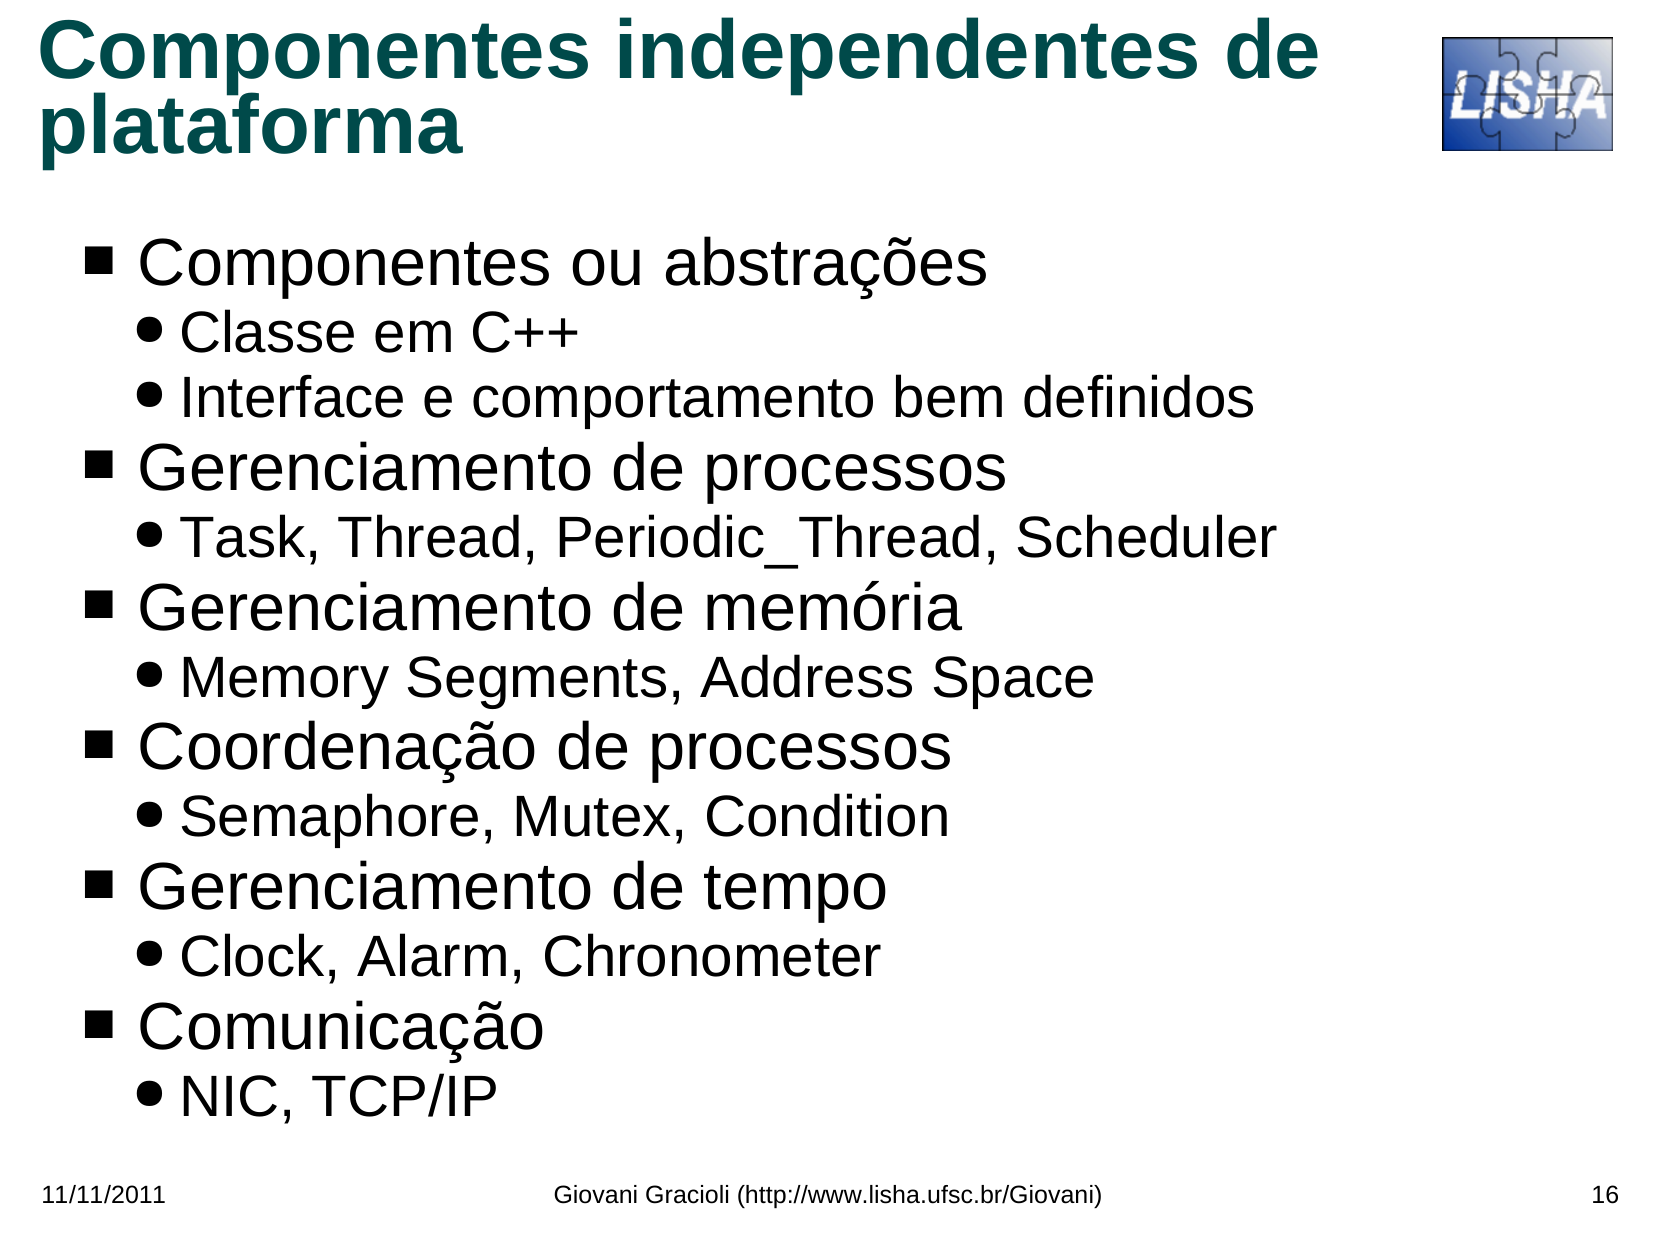

# Componentes independentes de plataforma
Componentes ou abstrações
Classe em C++
Interface e comportamento bem definidos
Gerenciamento de processos
Task, Thread, Periodic_Thread, Scheduler
Gerenciamento de memória
Memory Segments, Address Space
Coordenação de processos
Semaphore, Mutex, Condition
Gerenciamento de tempo
Clock, Alarm, Chronometer
Comunicação
NIC, TCP/IP